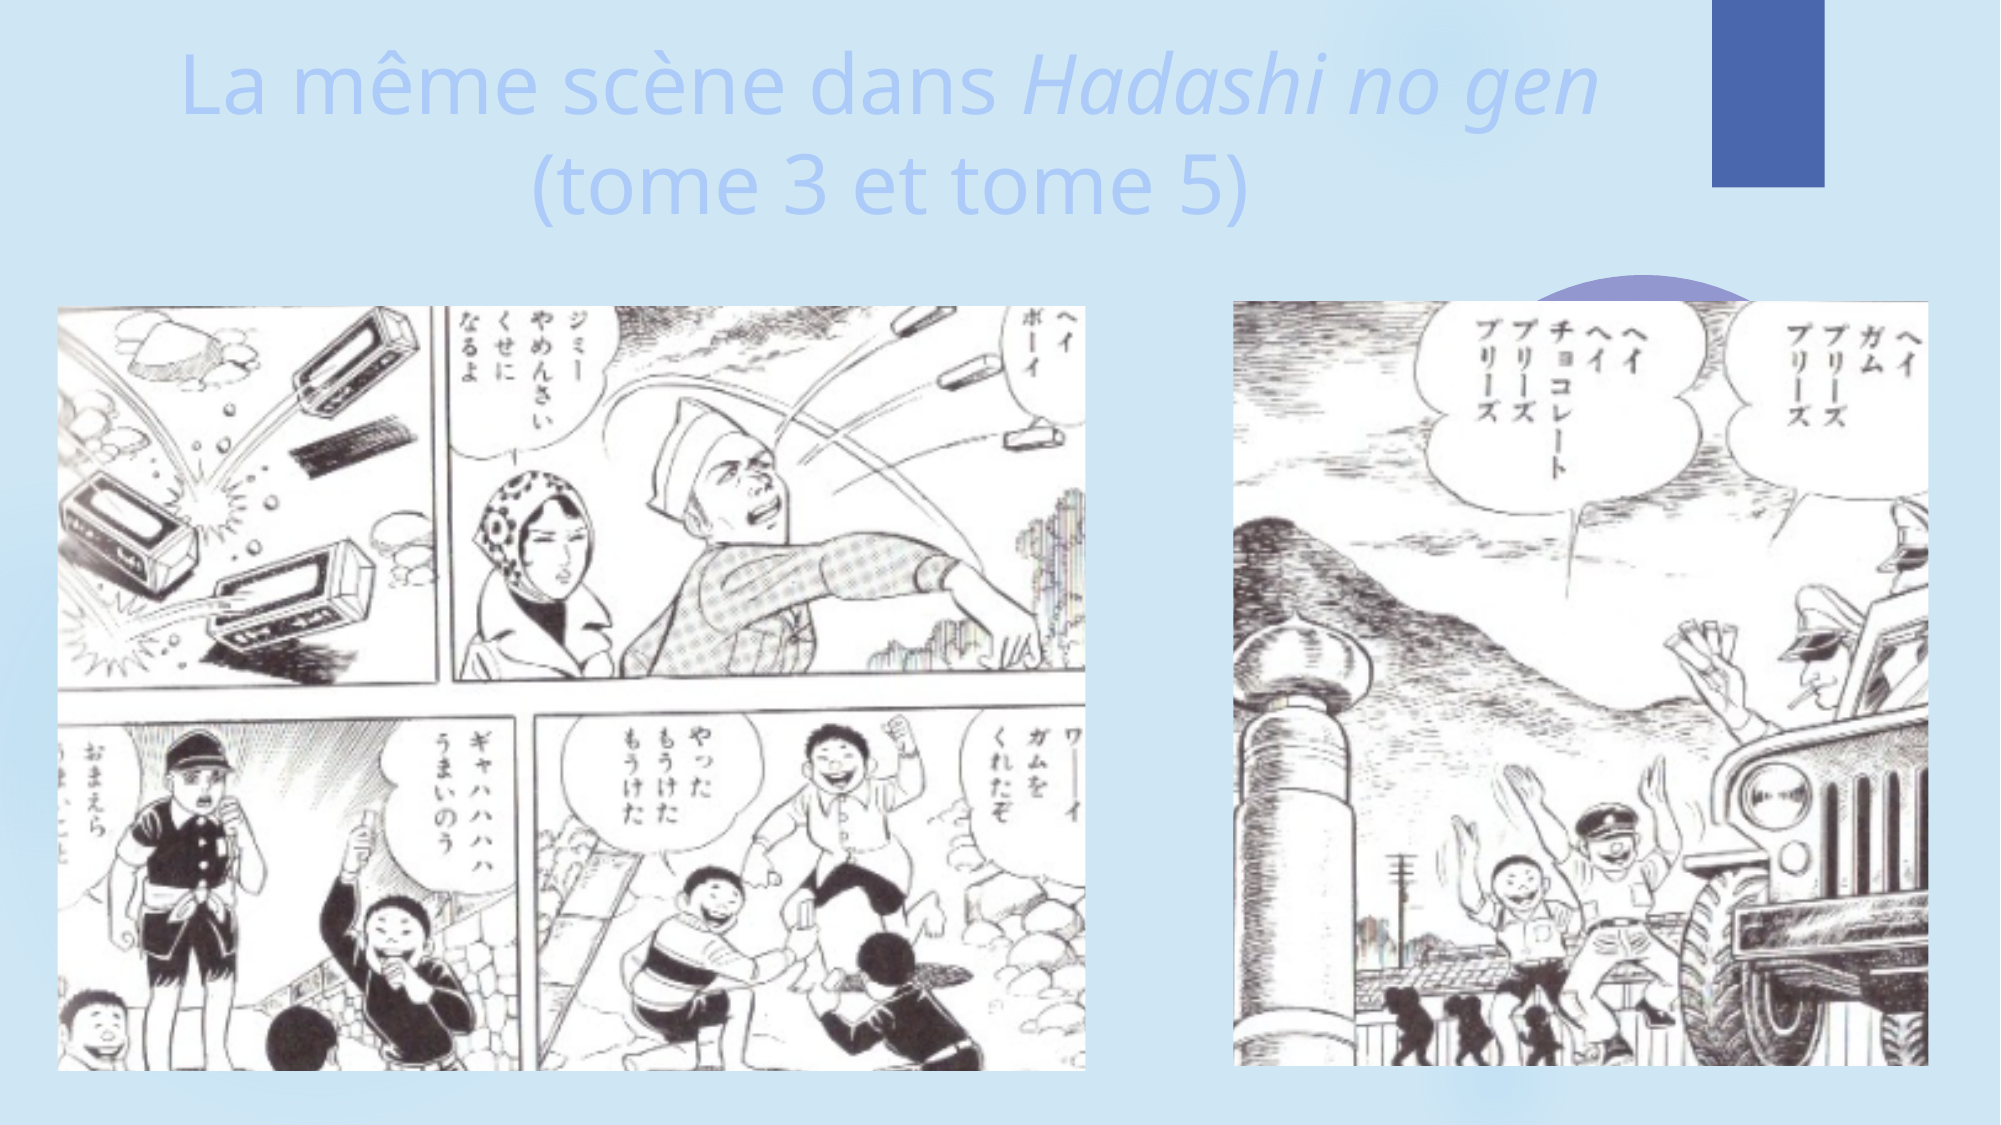

# La même scène dans Hadashi no gen (tome 3 et tome 5)